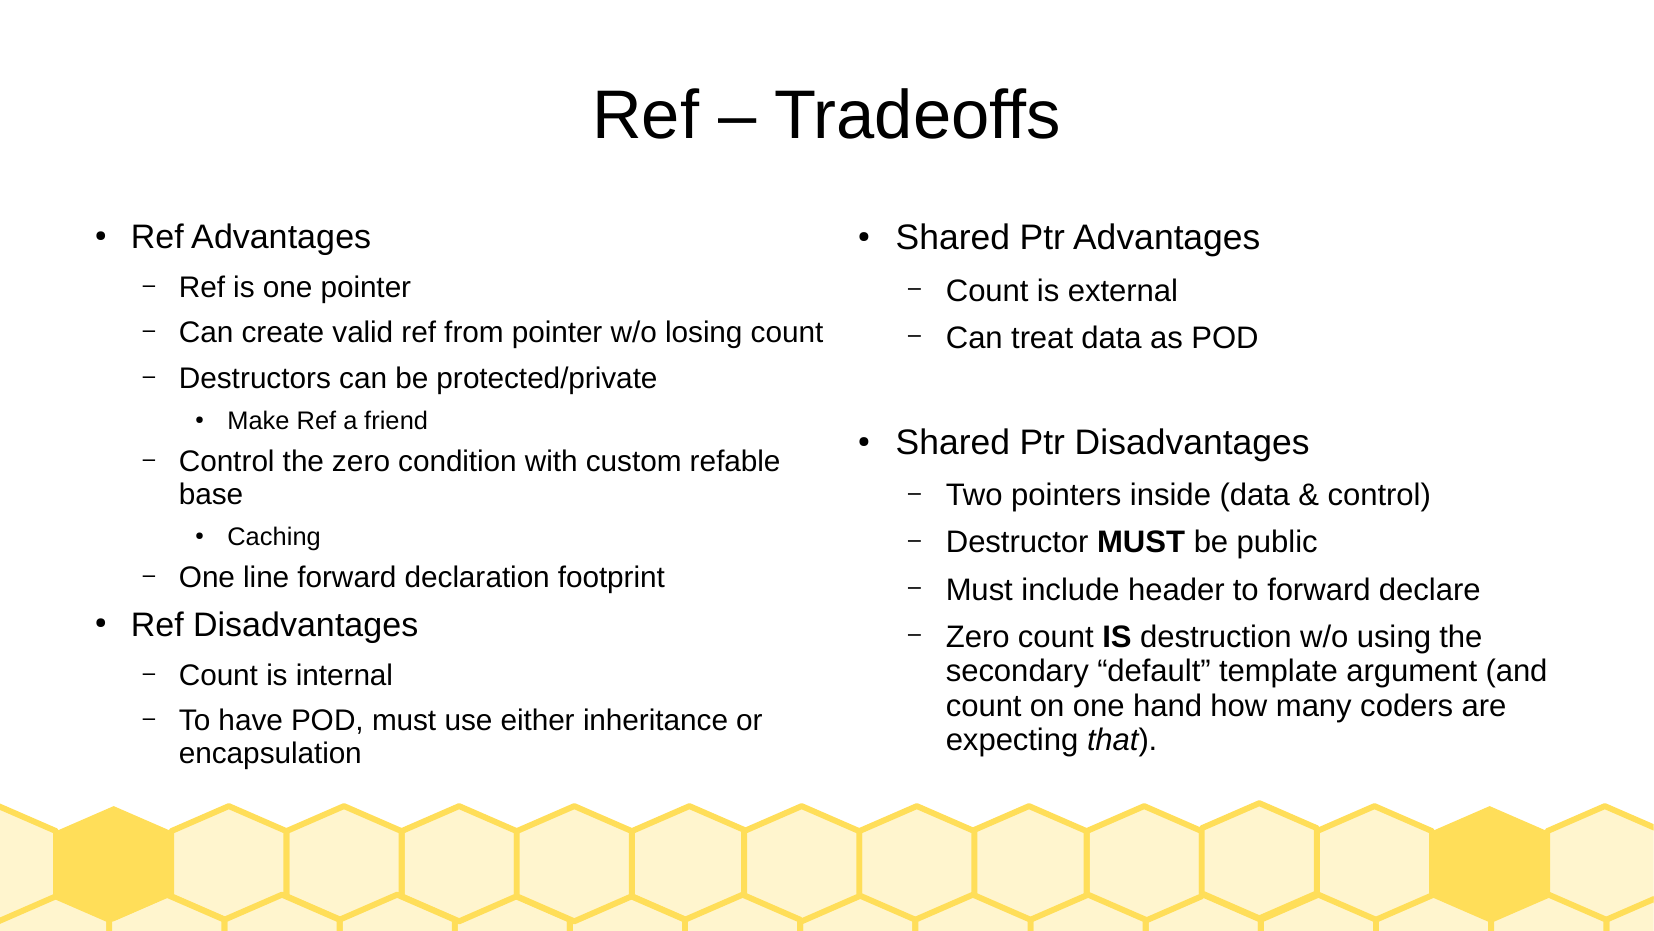

# Ref – Tradeoffs
Ref Advantages
Ref is one pointer
Can create valid ref from pointer w/o losing count
Destructors can be protected/private
Make Ref a friend
Control the zero condition with custom refable base
Caching
One line forward declaration footprint
Ref Disadvantages
Count is internal
To have POD, must use either inheritance or encapsulation
Shared Ptr Advantages
Count is external
Can treat data as POD
Shared Ptr Disadvantages
Two pointers inside (data & control)
Destructor MUST be public
Must include header to forward declare
Zero count IS destruction w/o using the secondary “default” template argument (and count on one hand how many coders are expecting that).